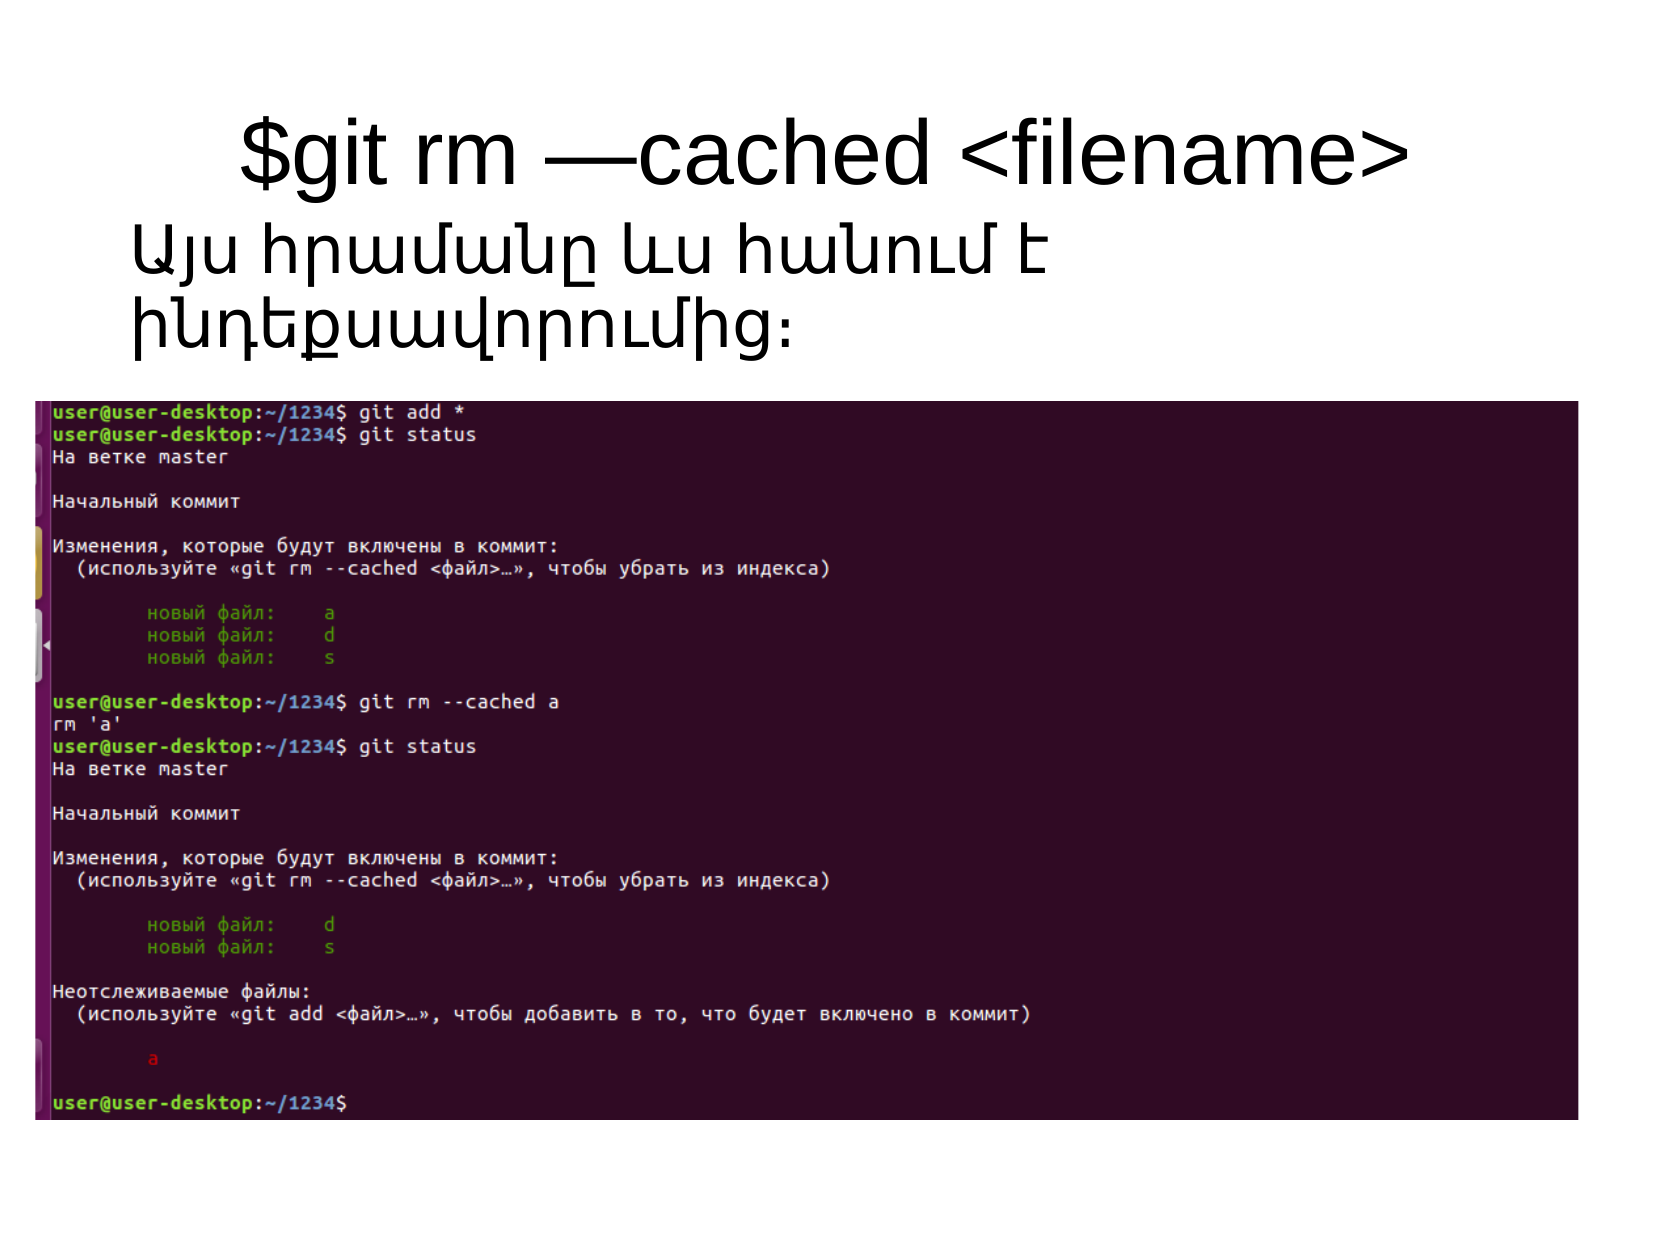

# $git rm —cached <filename>
Այս հրամանը ևս հանում է ինդեքսավորումից։